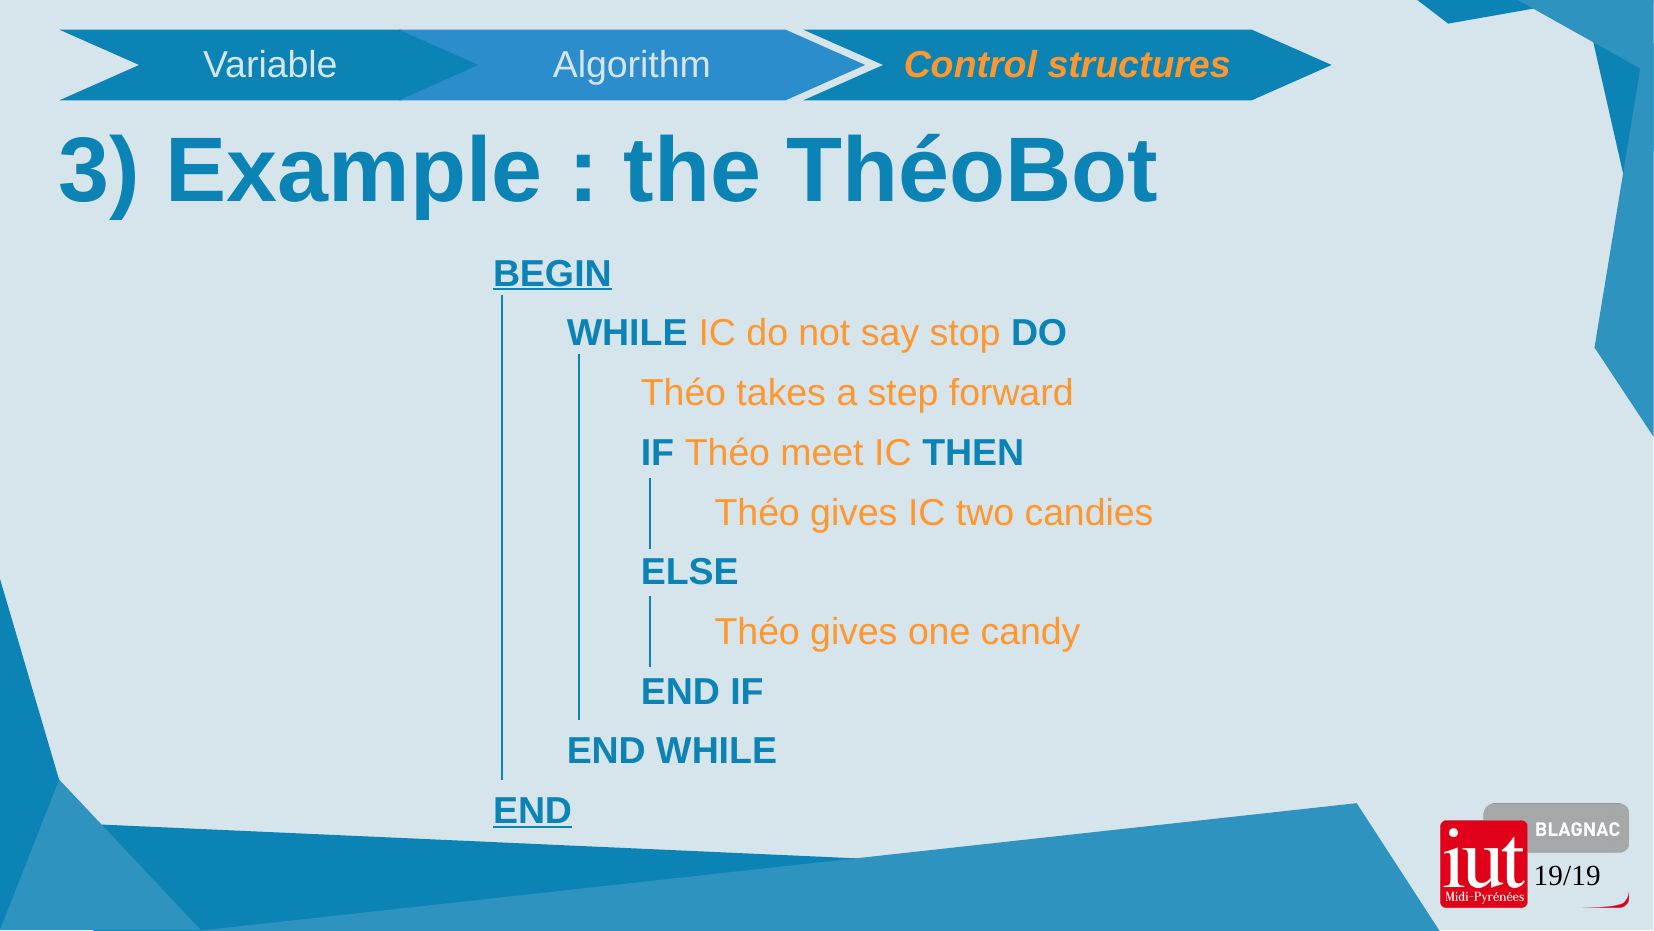

Variable
Algorithm
Control structures
# 3) Example : the ThéoBot
BEGIN
	WHILE IC do not say stop DO
		Théo takes a step forward
		IF Théo meet IC THEN
			Théo gives IC two candies
		ELSE
			Théo gives one candy
		END IF
	END WHILE
END
19